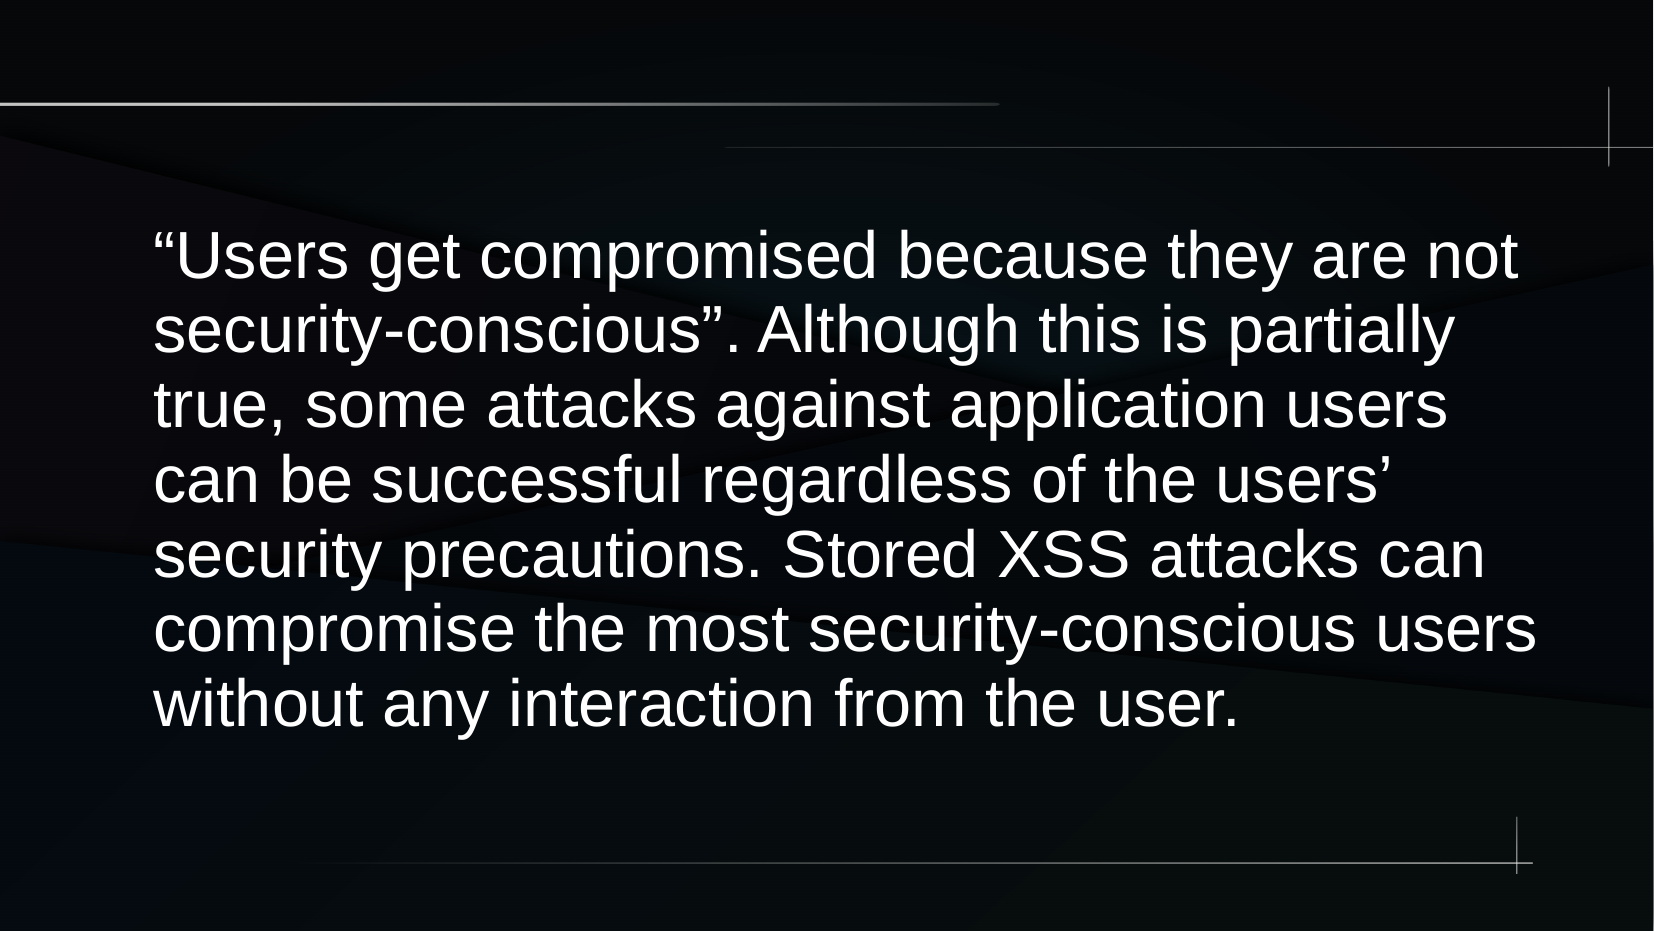

# “Users get compromised because they are not security-conscious”. Although this is partially true, some attacks against application users can be successful regardless of the users’ security precautions. Stored XSS attacks can compromise the most security-conscious users without any interaction from the user.